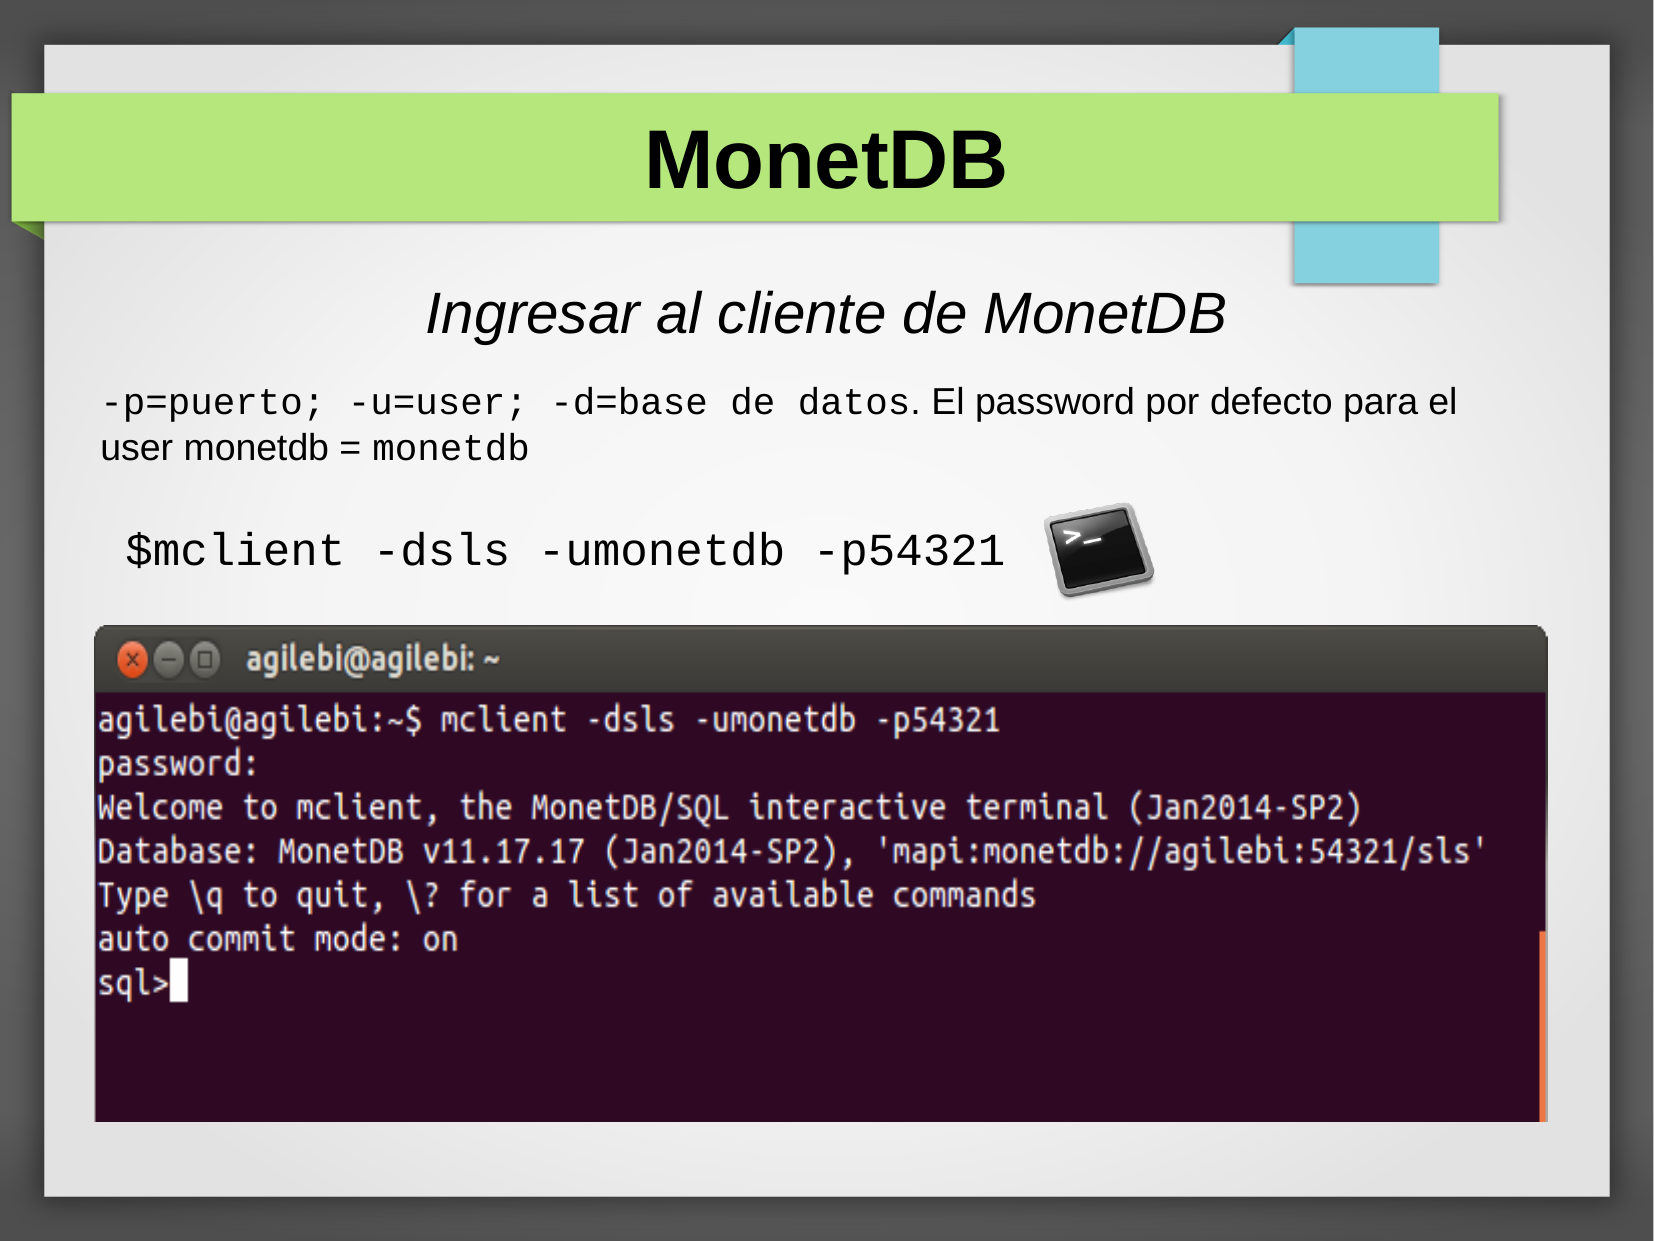

# MonetDB
Ingresar al cliente de MonetDB
-p=puerto; -u=user; -d=base de datos. El password por defecto para el user monetdb = monetdb
$mclient -dsls -umonetdb -p54321